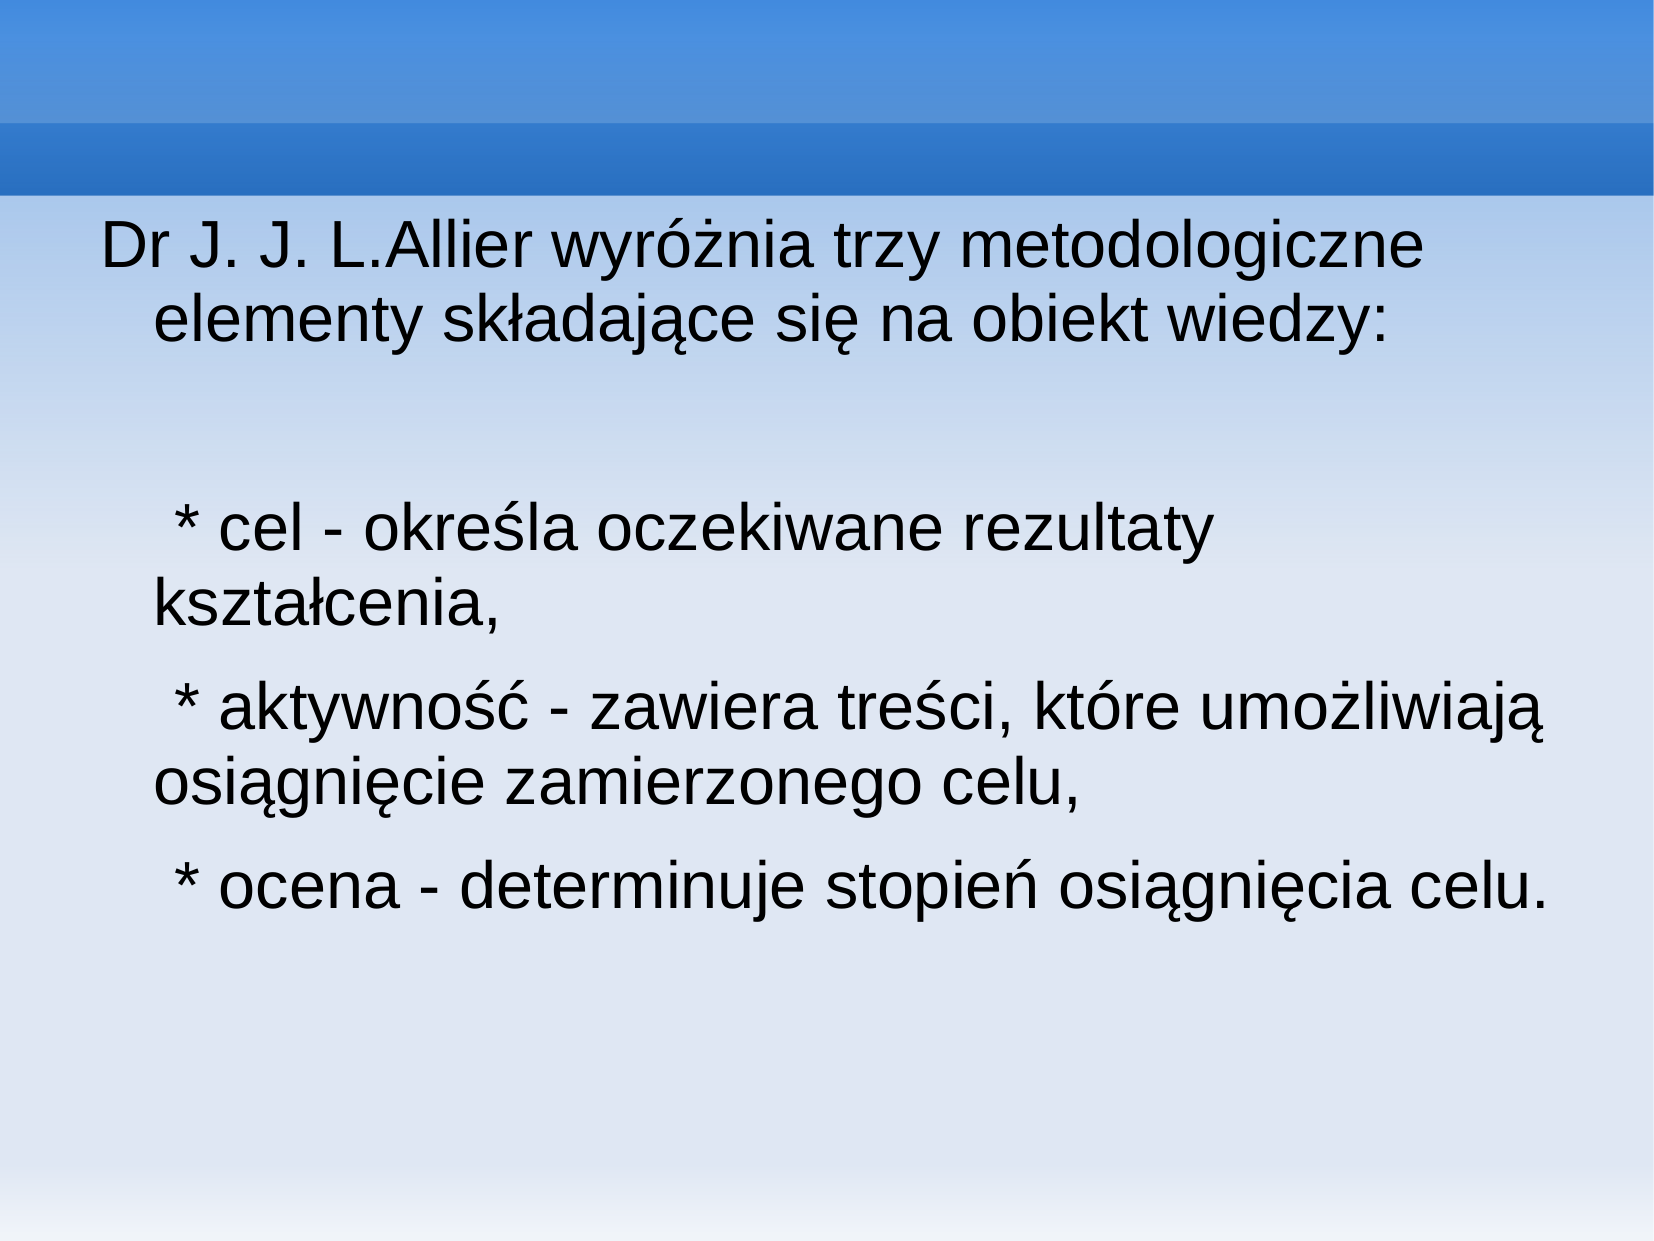

#
Dr J. J. L.Allier wyróżnia trzy metodologiczne elementy składające się na obiekt wiedzy:
 * cel - określa oczekiwane rezultaty kształcenia,
 * aktywność - zawiera treści, które umożliwiają osiągnięcie zamierzonego celu,
 * ocena - determinuje stopień osiągnięcia celu.